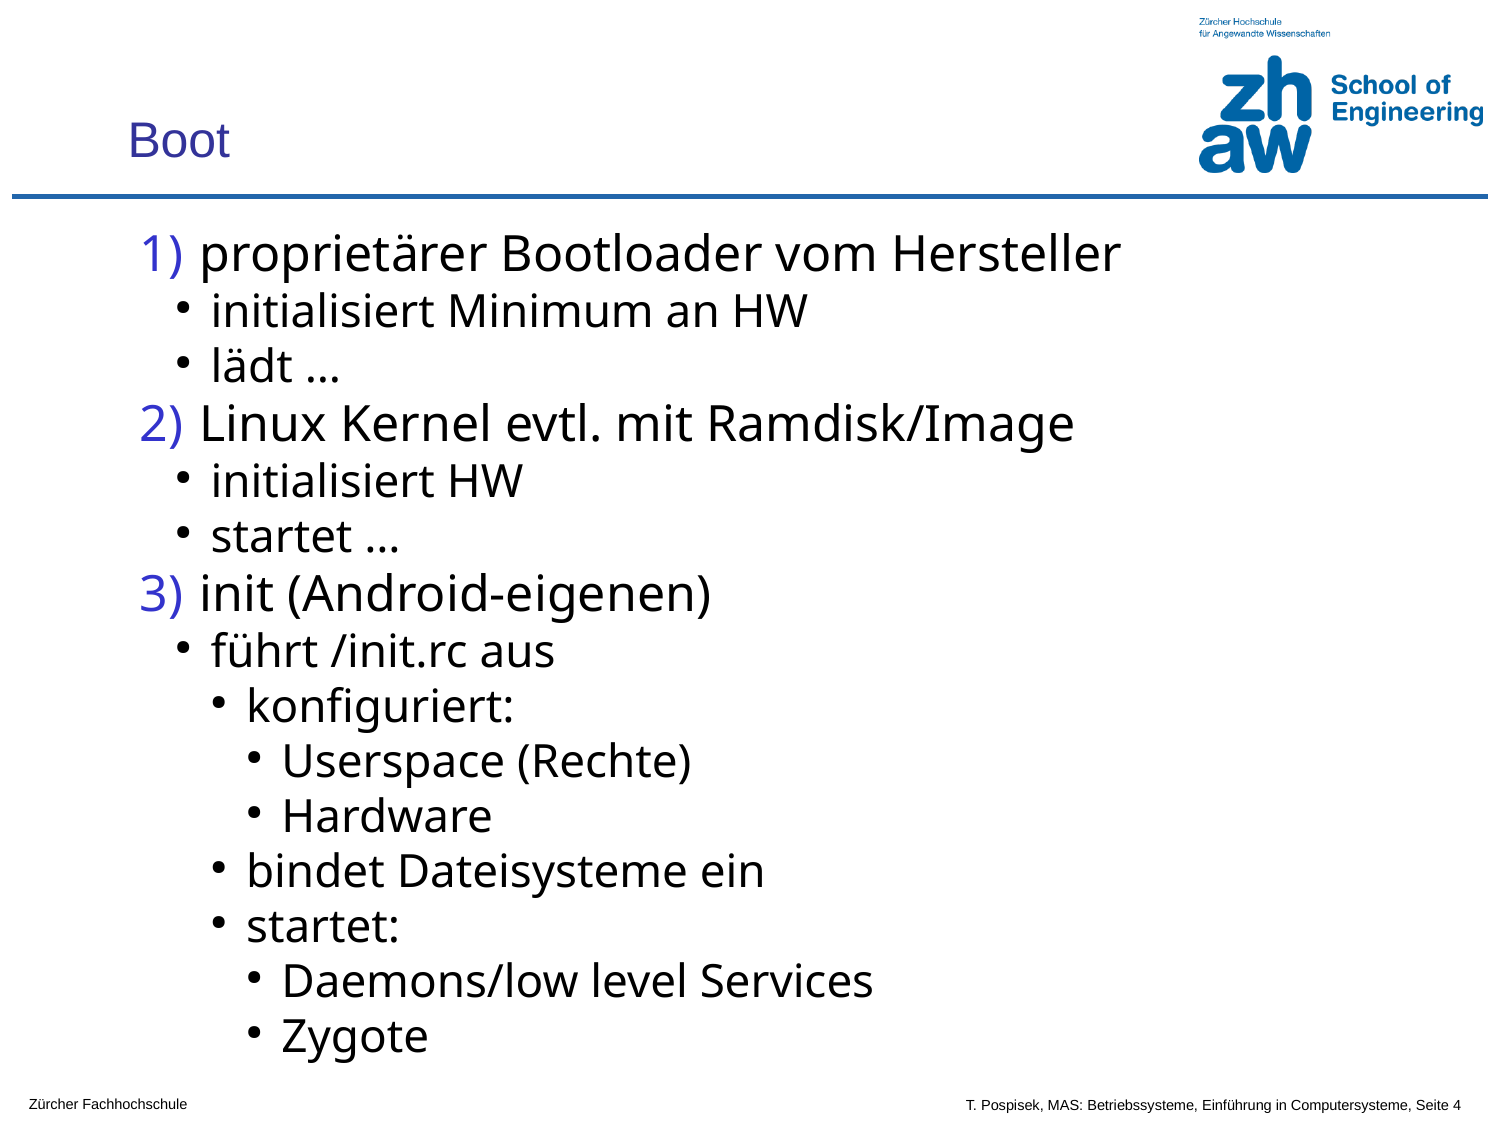

# Boot
 proprietärer Bootloader vom Hersteller
initialisiert Minimum an HW
lädt …
 Linux Kernel evtl. mit Ramdisk/Image
initialisiert HW
startet …
 init (Android-eigenen)
führt /init.rc aus
konfiguriert:
Userspace (Rechte)
Hardware
bindet Dateisysteme ein
startet:
Daemons/low level Services
Zygote